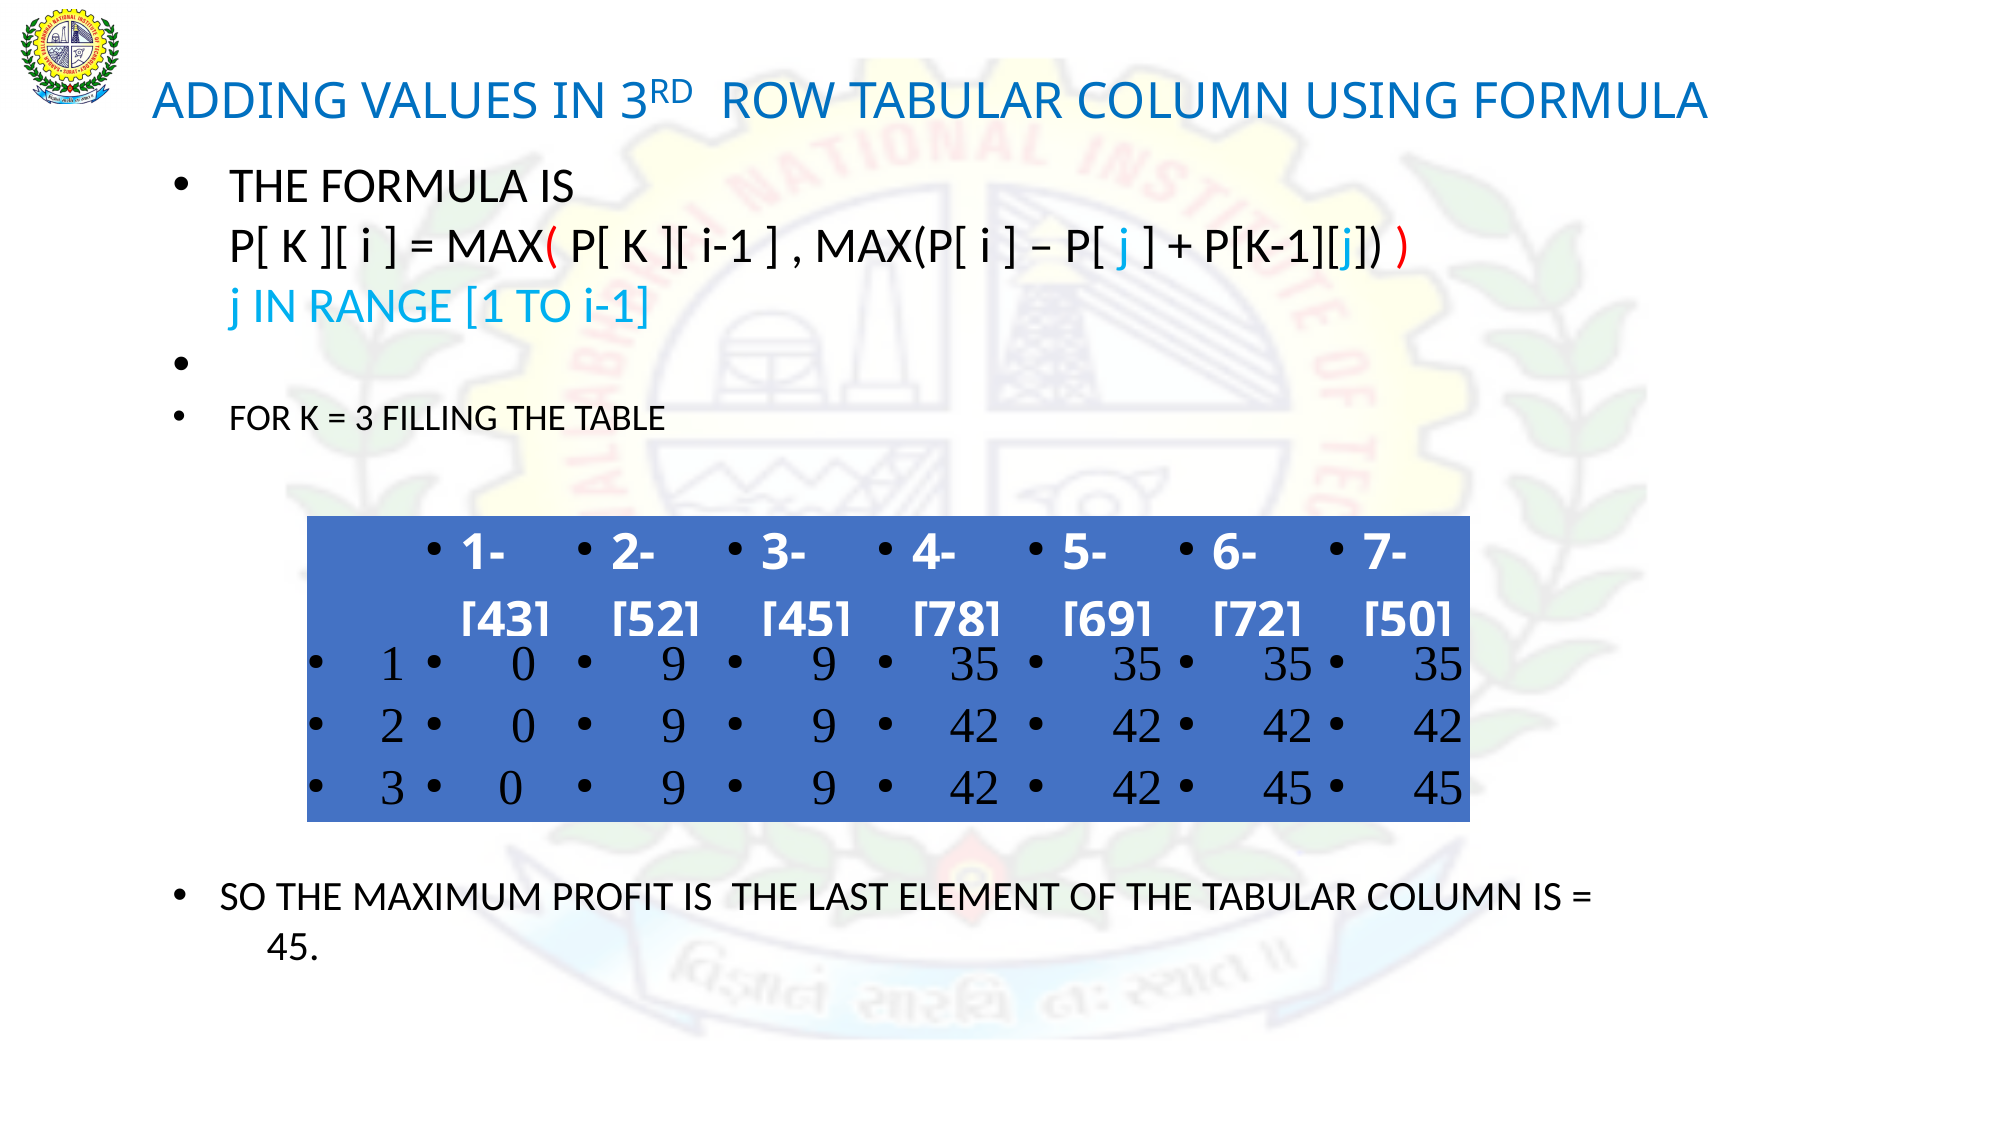

# ADDING VALUES IN 3RD ROW TABULAR COLUMN USING FORMULA
THE FORMULA IS
 P[ K ][ i ] = MAX( P[ K ][ i-1 ] , MAX(P[ i ] – P[ j ] + P[K-1][j]) )
 j IN RANGE [1 TO i-1]
FOR K = 3 FILLING THE TABLE
| | 1-[43] | 2-[52] | 3-[45] | 4-[78] | 5-[69] | 6-[72] | 7-[50] |
| --- | --- | --- | --- | --- | --- | --- | --- |
| 1 | 0 | 9 | 9 | 35 | 35 | 35 | 35 |
| 2 | 0 | 9 | 9 | 42 | 42 | 42 | 42 |
| 3 | 0 | 9 | 9 | 42 | 42 | 45 | 45 |
SO THE MAXIMUM PROFIT IS THE LAST ELEMENT OF THE TABULAR COLUMN IS = 45.